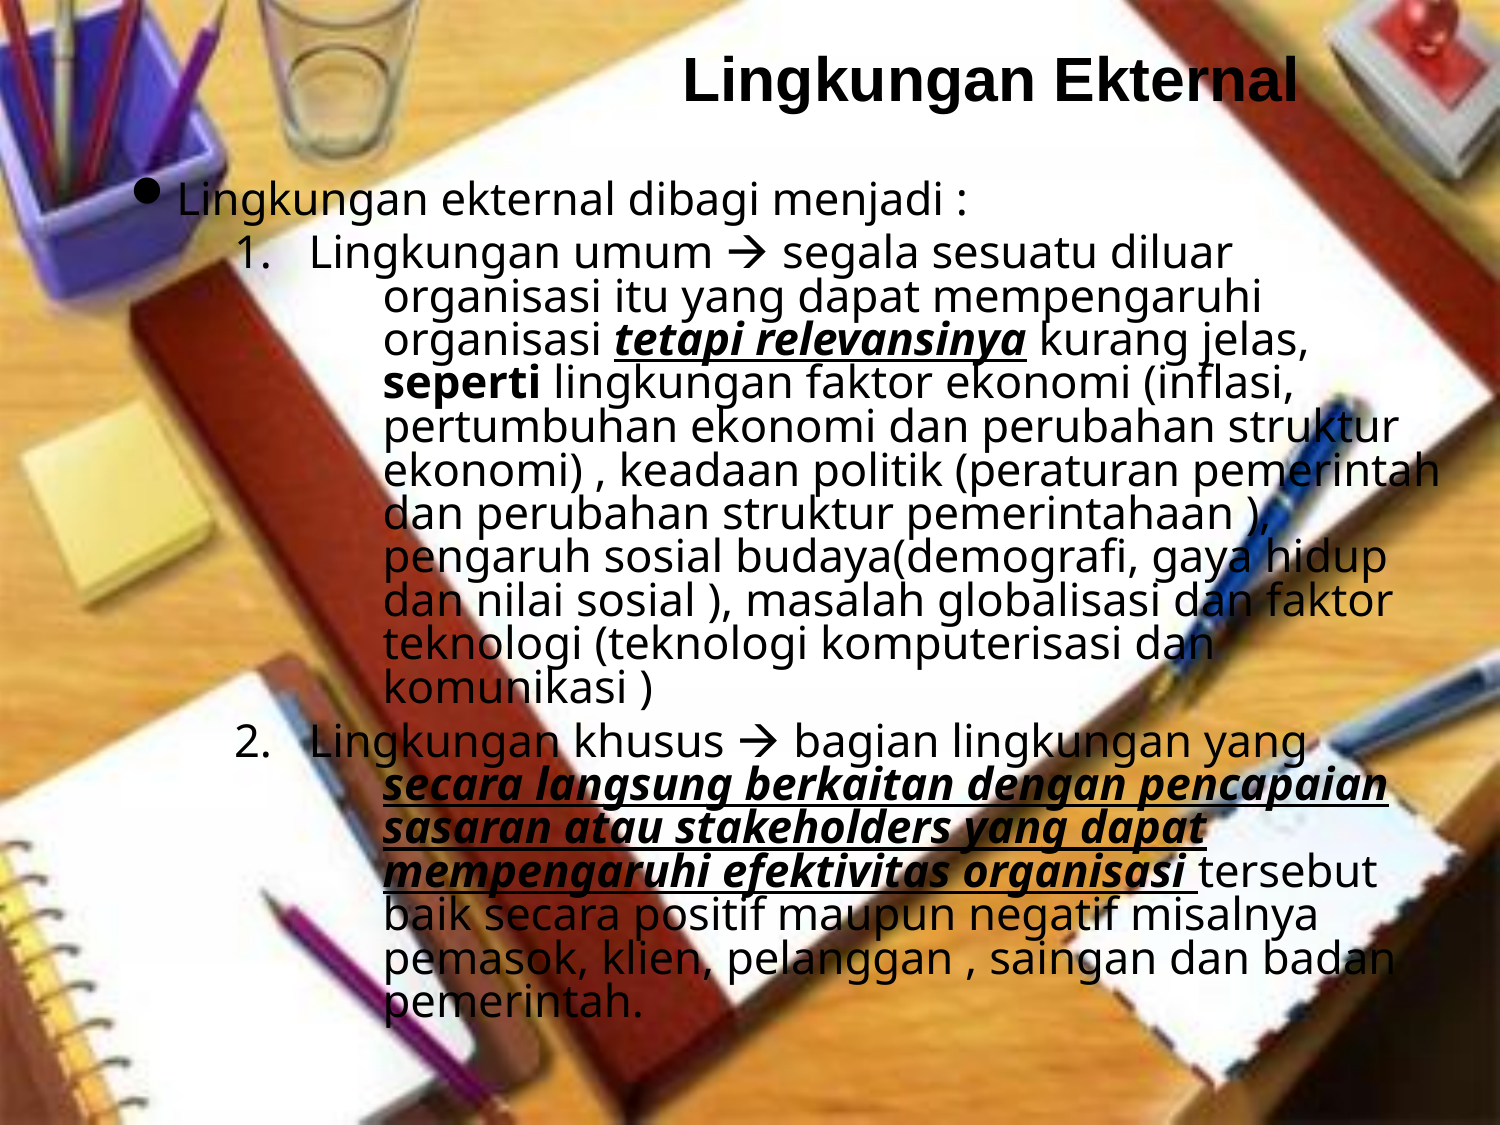

Lingkungan Ekternal
# Lingkungan ekternal dibagi menjadi :
Lingkungan umum  segala sesuatu diluar organisasi itu yang dapat mempengaruhi organisasi tetapi relevansinya kurang jelas, seperti lingkungan faktor ekonomi (inflasi, pertumbuhan ekonomi dan perubahan struktur ekonomi) , keadaan politik (peraturan pemerintah dan perubahan struktur pemerintahaan ), pengaruh sosial budaya(demografi, gaya hidup dan nilai sosial ), masalah globalisasi dan faktor teknologi (teknologi komputerisasi dan komunikasi )
Lingkungan khusus  bagian lingkungan yang secara langsung berkaitan dengan pencapaian sasaran atau stakeholders yang dapat mempengaruhi efektivitas organisasi tersebut baik secara positif maupun negatif misalnya pemasok, klien, pelanggan , saingan dan badan pemerintah.